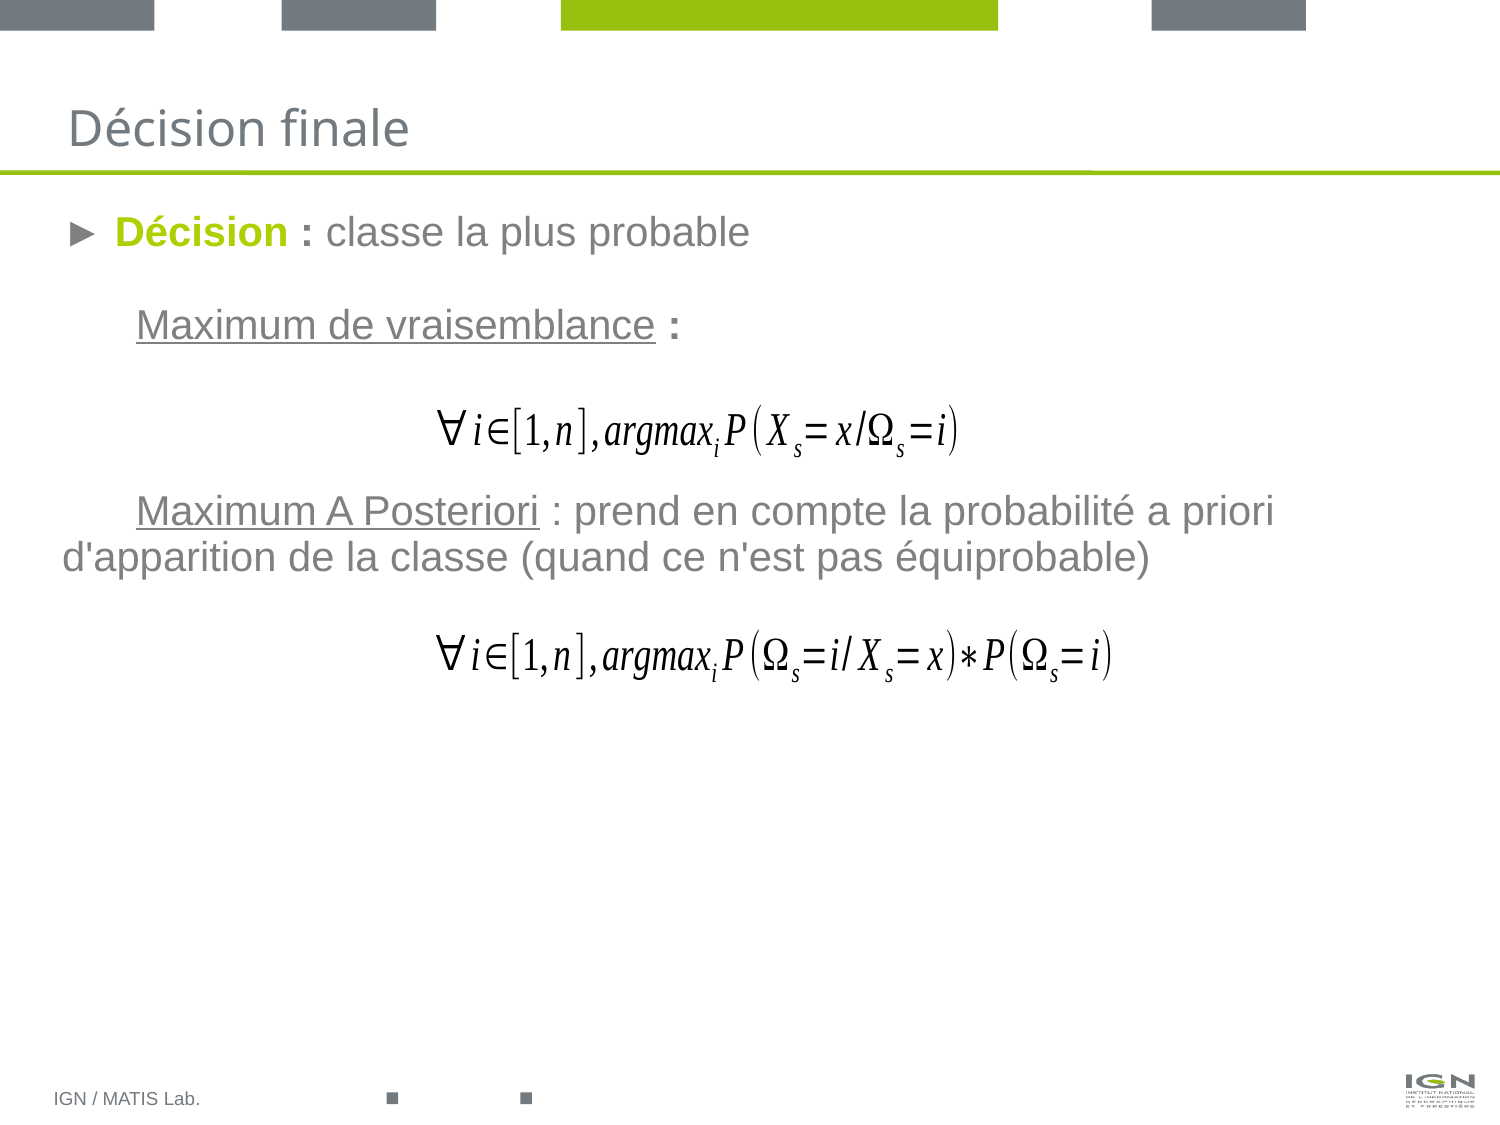

Décision finale
► Décision : classe la plus probable
	Maximum de vraisemblance :
	Maximum A Posteriori : prend en compte la probabilité a priori d'apparition de la classe (quand ce n'est pas équiprobable)
IGN / MATIS Lab.